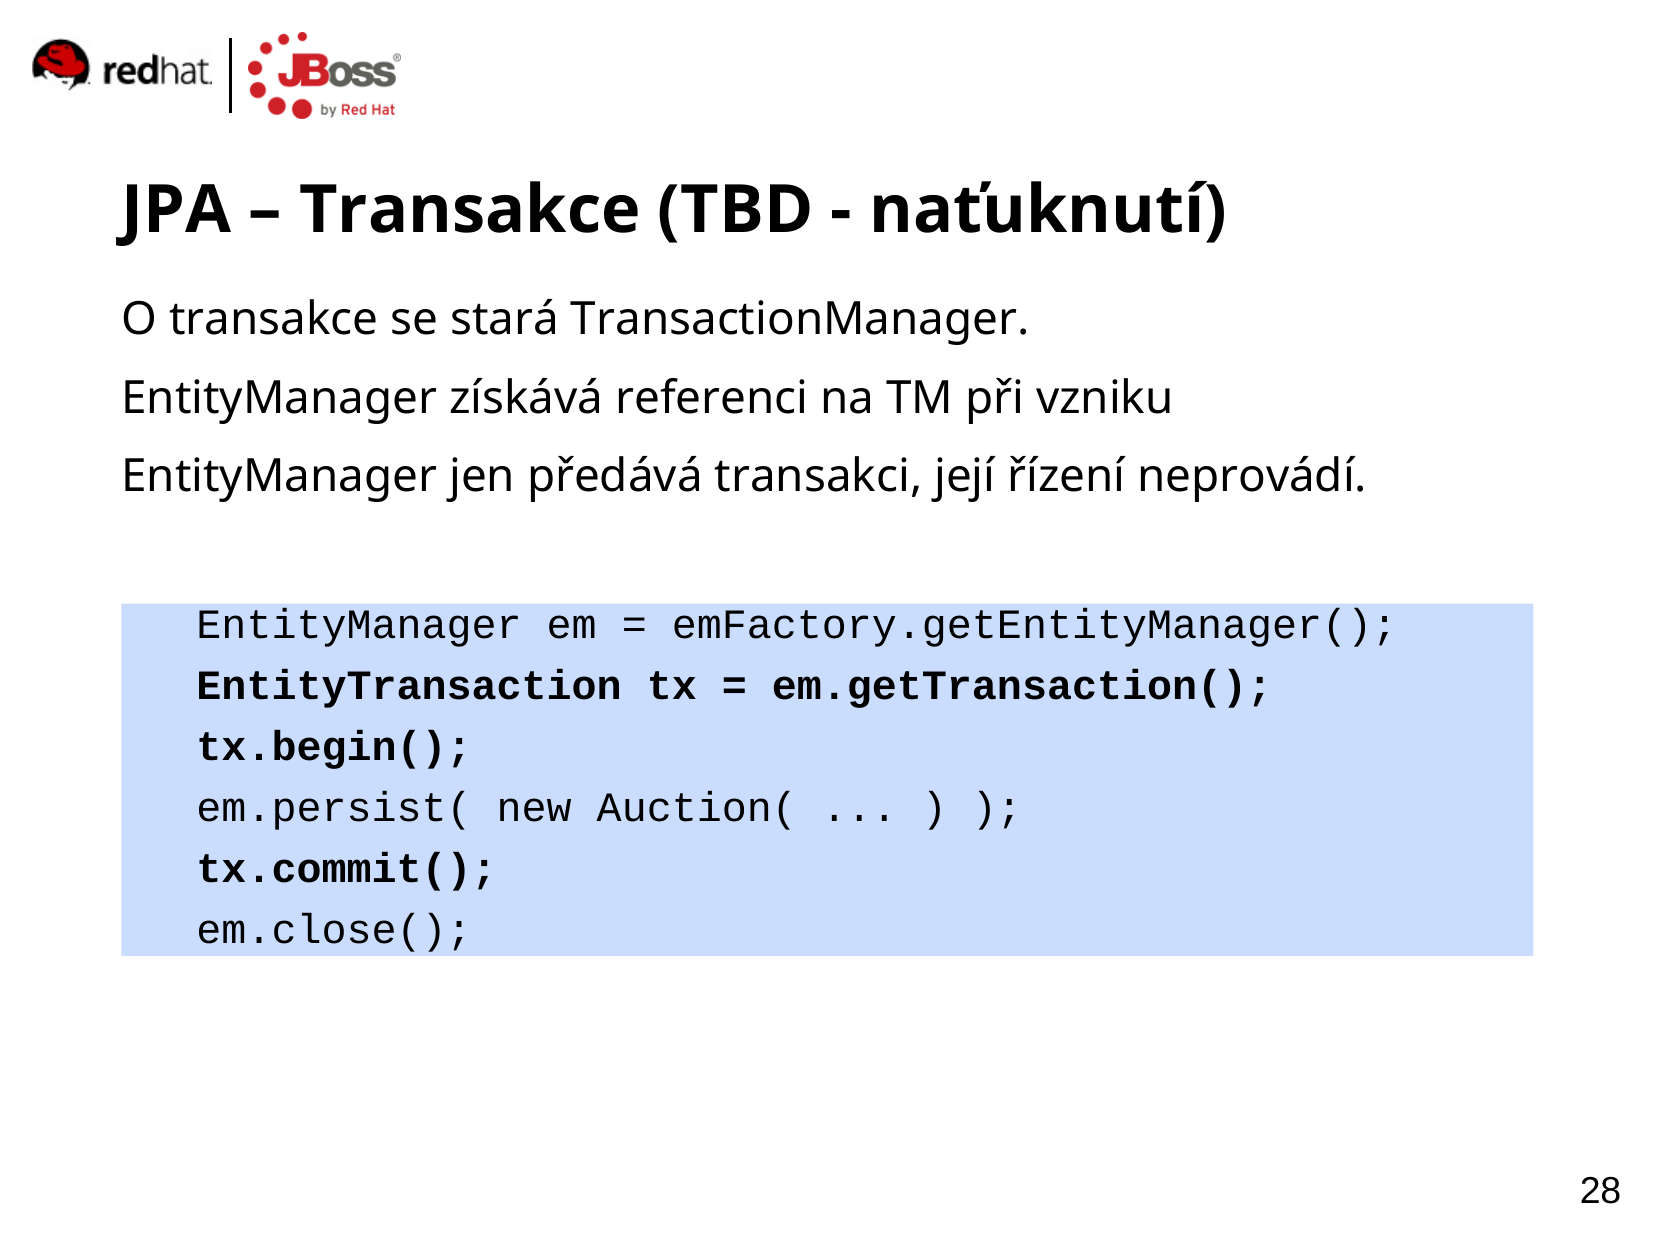

# JPA – Transakce (TBD - naťuknutí)
O transakce se stará TransactionManager.
EntityManager získává referenci na TM při vzniku
EntityManager jen předává transakci, její řízení neprovádí.
EntityManager em = emFactory.getEntityManager();
EntityTransaction tx = em.getTransaction();
tx.begin();
em.persist( new Auction( ... ) );
tx.commit();
em.close();